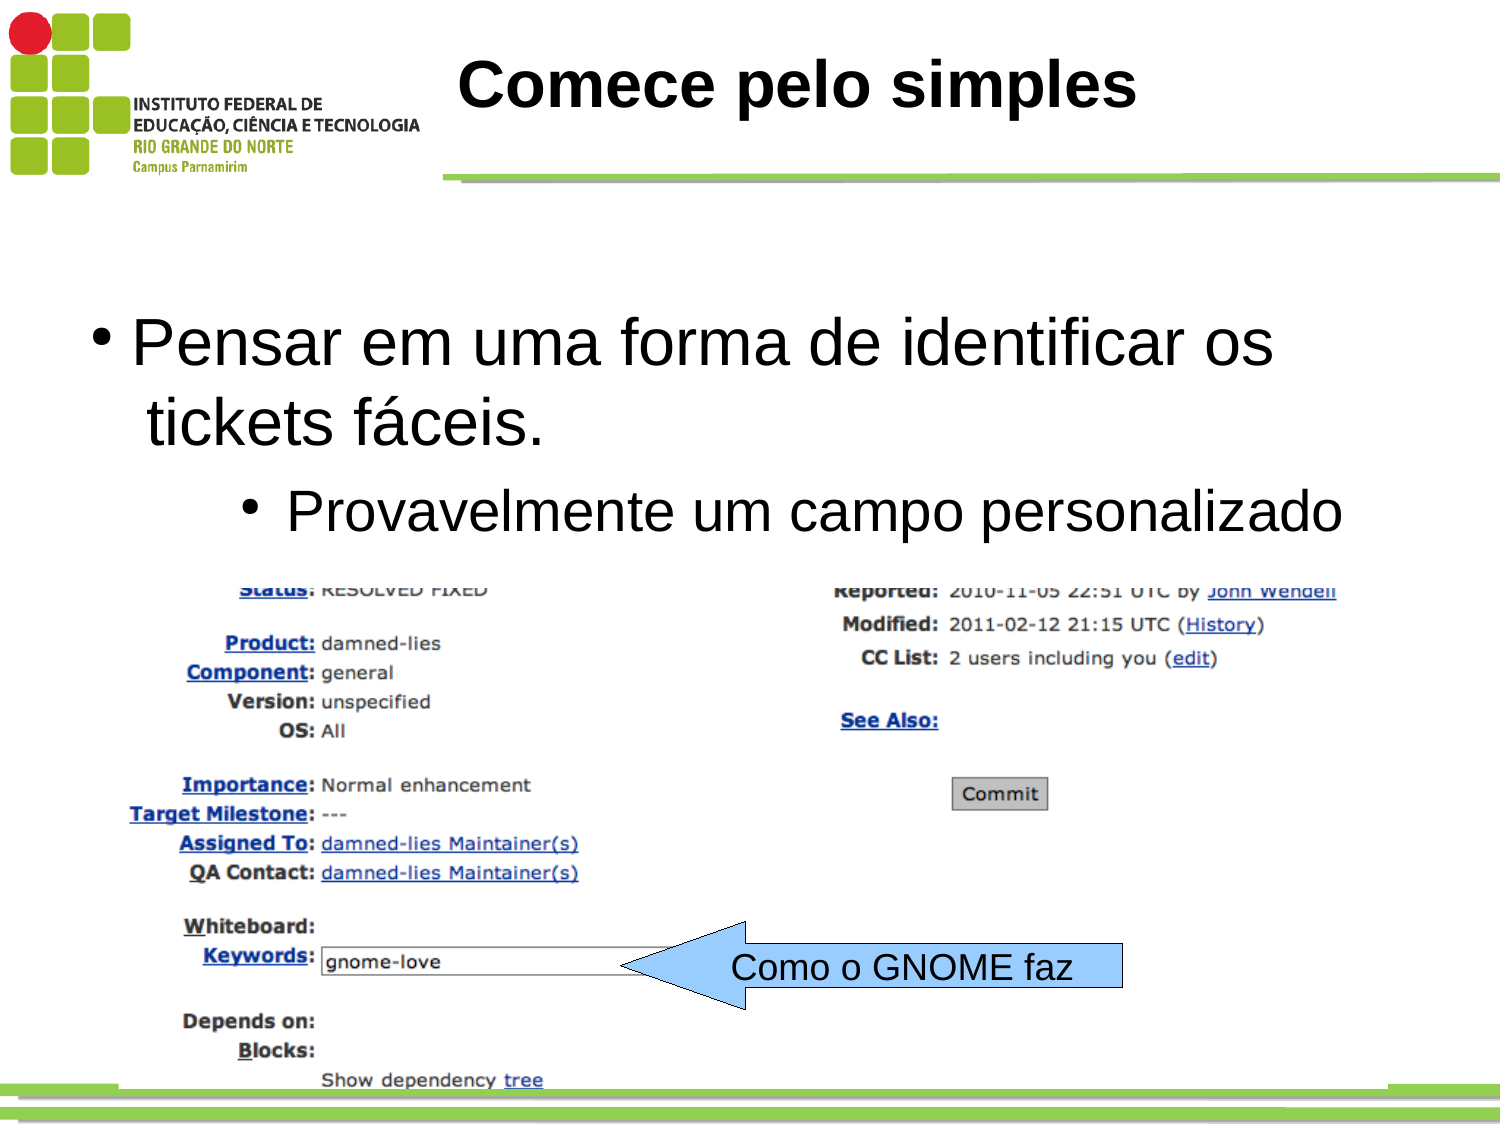

# Comece pelo simples
 Pensar em uma forma de identificar os tickets fáceis.
Provavelmente um campo personalizado
Como o GNOME faz